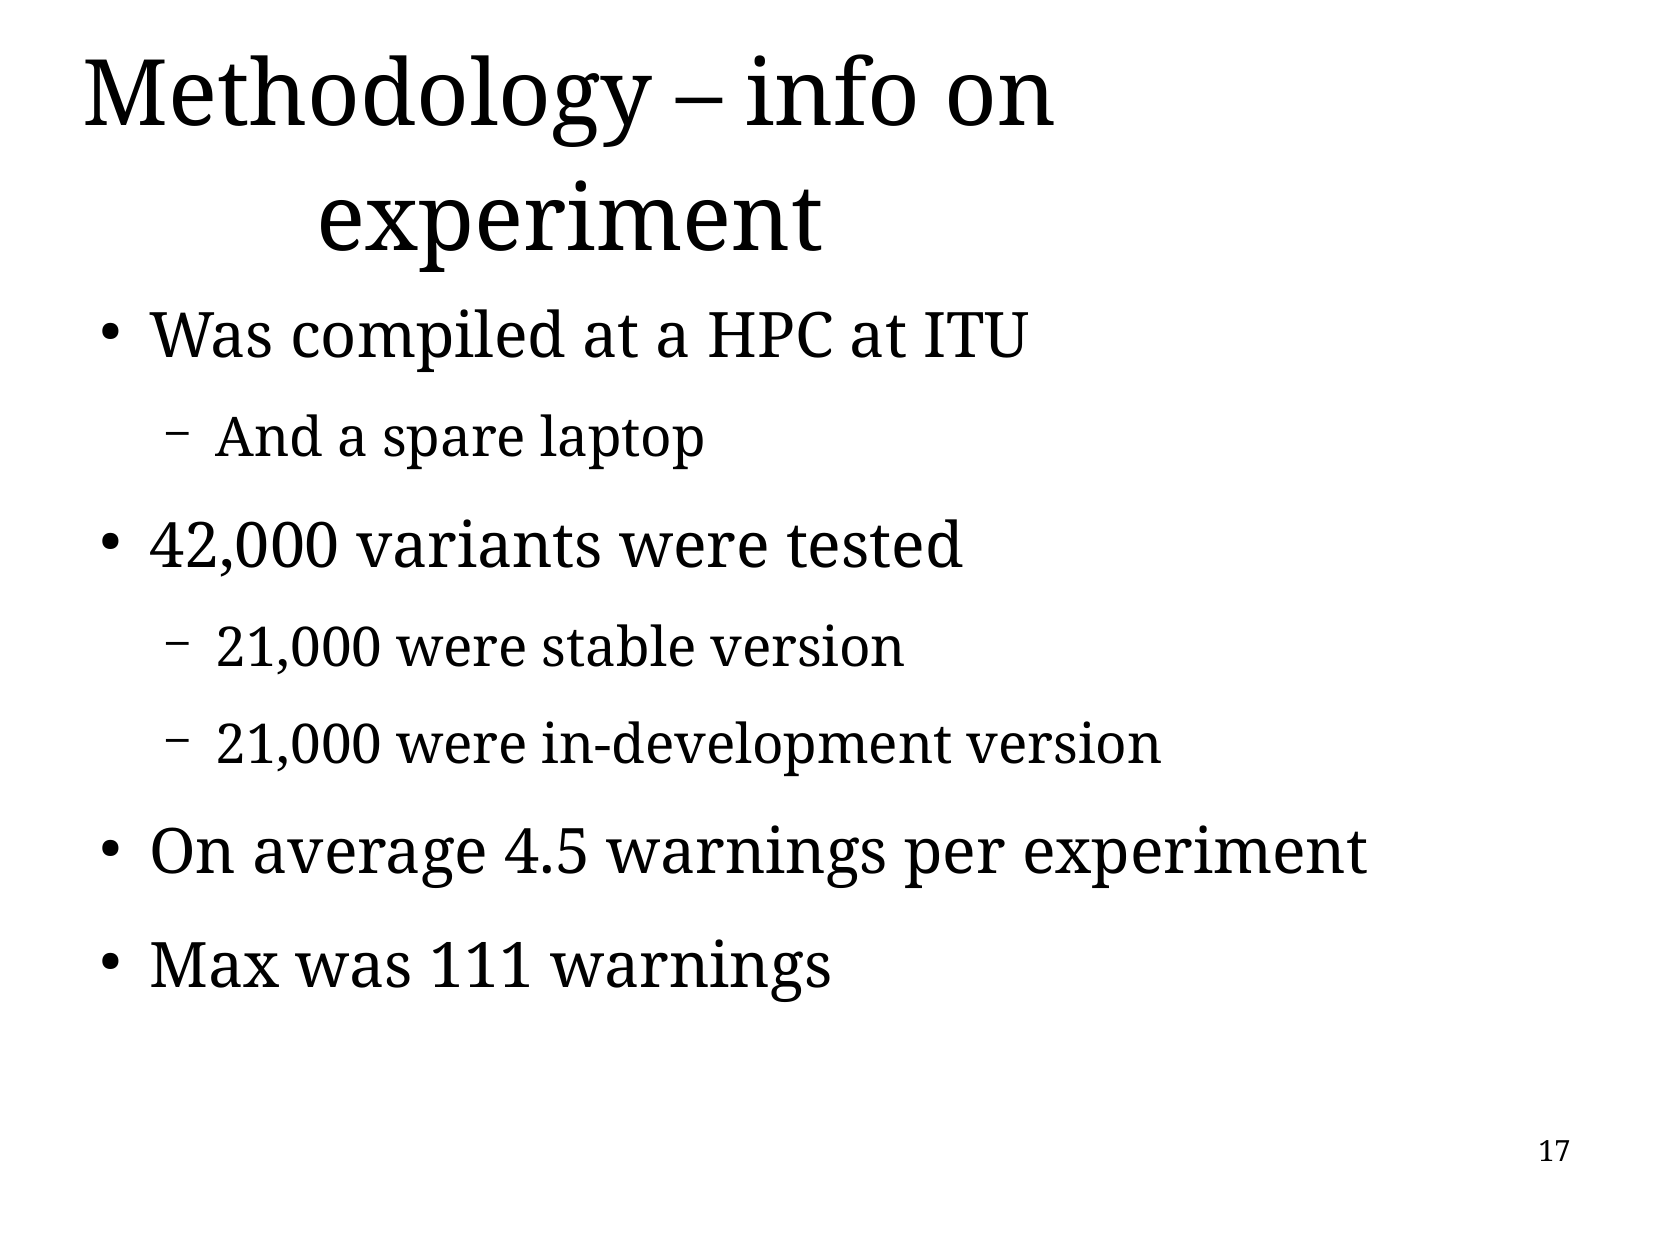

# Methodology – info on experiment
Was compiled at a HPC at ITU
And a spare laptop
42,000 variants were tested
21,000 were stable version
21,000 were in-development version
On average 4.5 warnings per experiment
Max was 111 warnings
17